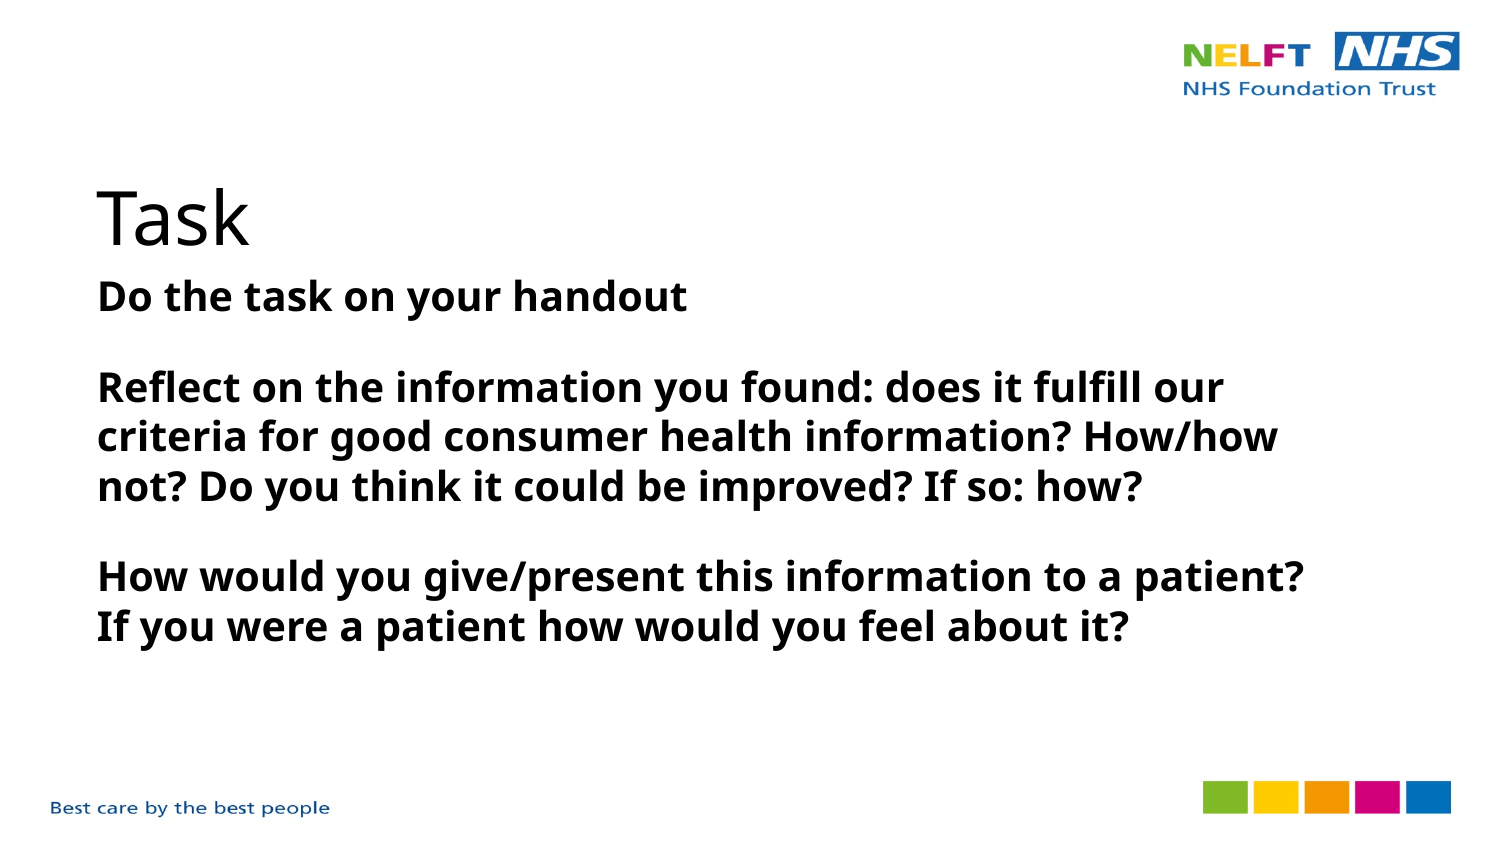

# Task
Do the task on your handout
Reflect on the information you found: does it fulfill our criteria for good consumer health information? How/how not? Do you think it could be improved? If so: how?
How would you give/present this information to a patient? If you were a patient how would you feel about it?